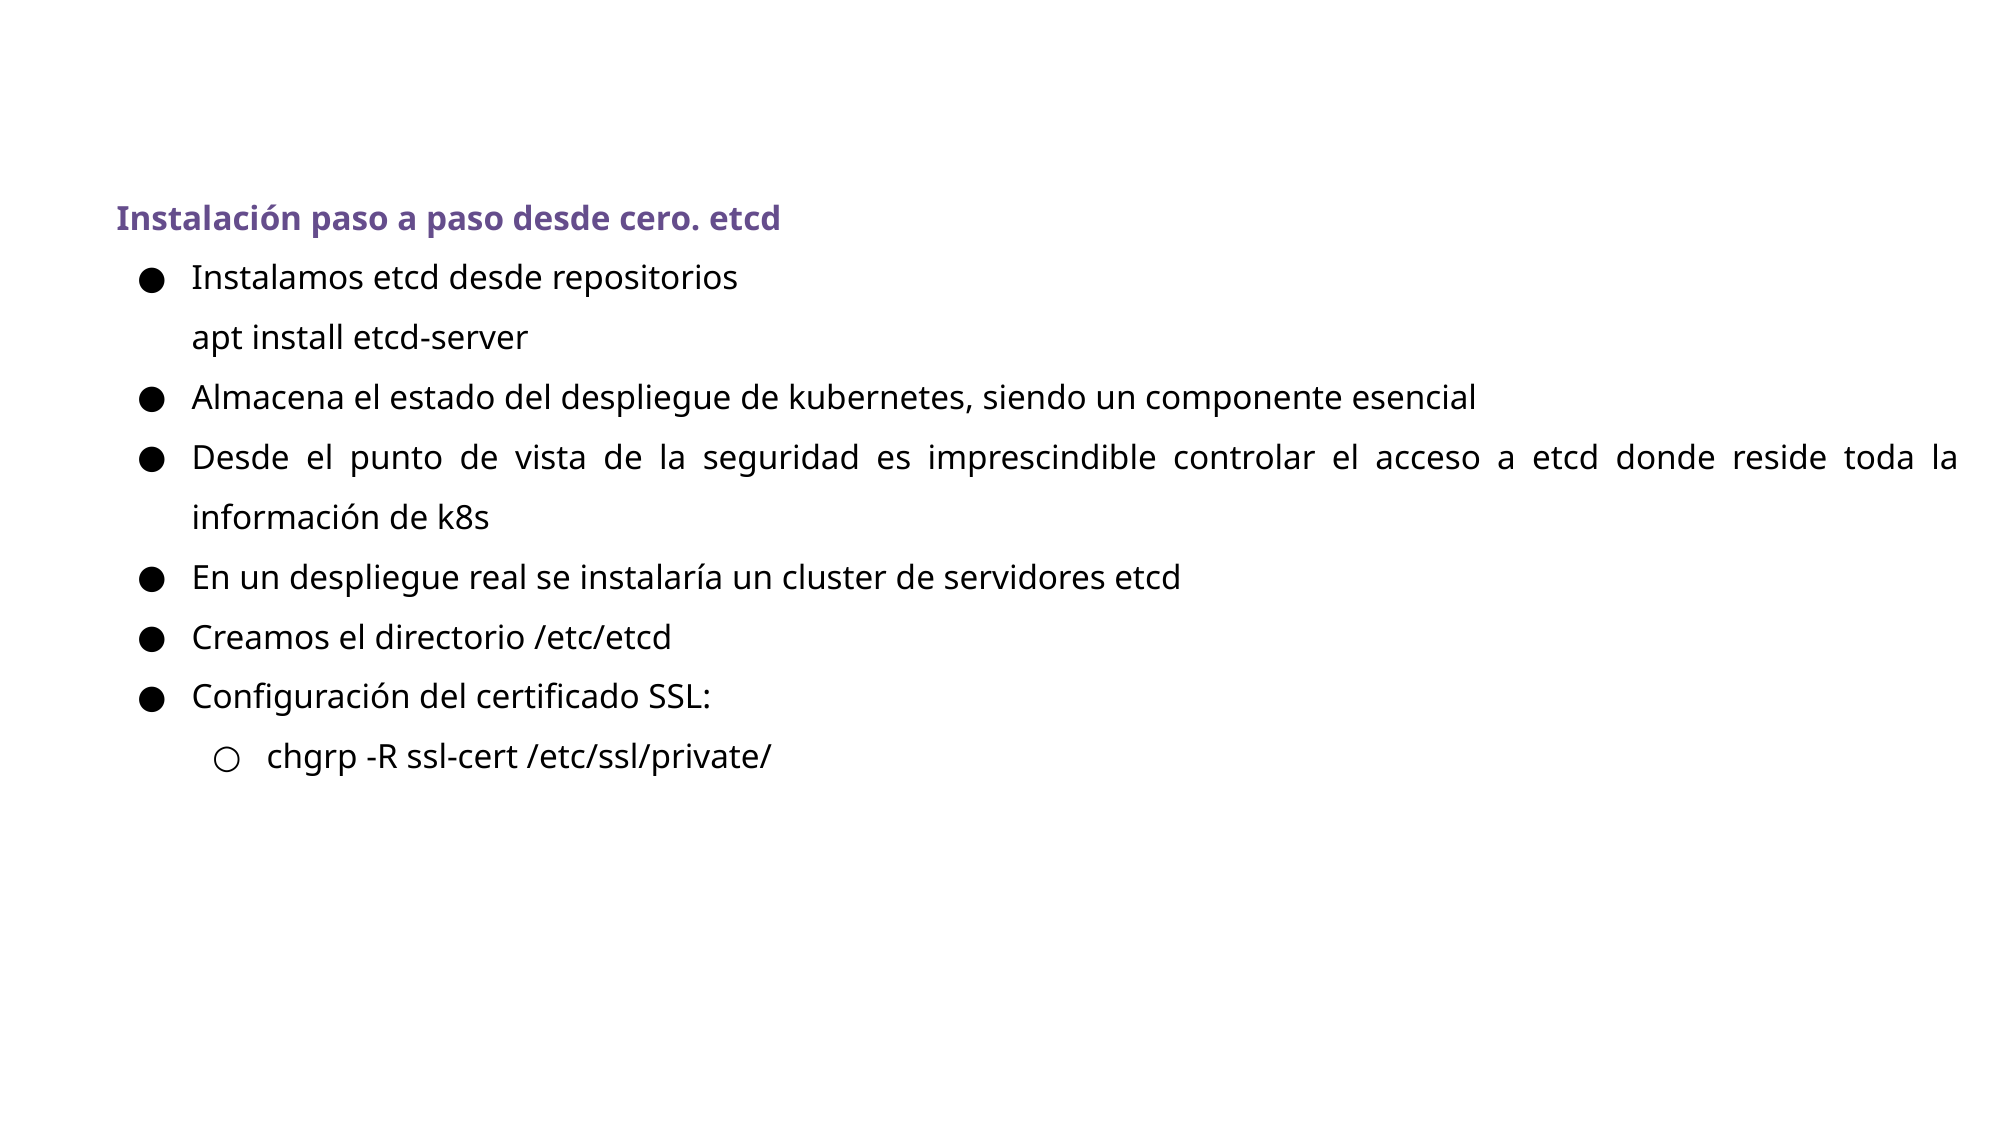

Instalación paso a paso desde cero. etcd
Instalamos etcd desde repositorios
apt install etcd-server
Almacena el estado del despliegue de kubernetes, siendo un componente esencial
Desde el punto de vista de la seguridad es imprescindible controlar el acceso a etcd donde reside toda la información de k8s
En un despliegue real se instalaría un cluster de servidores etcd
Creamos el directorio /etc/etcd
Configuración del certificado SSL:
chgrp -R ssl-cert /etc/ssl/private/